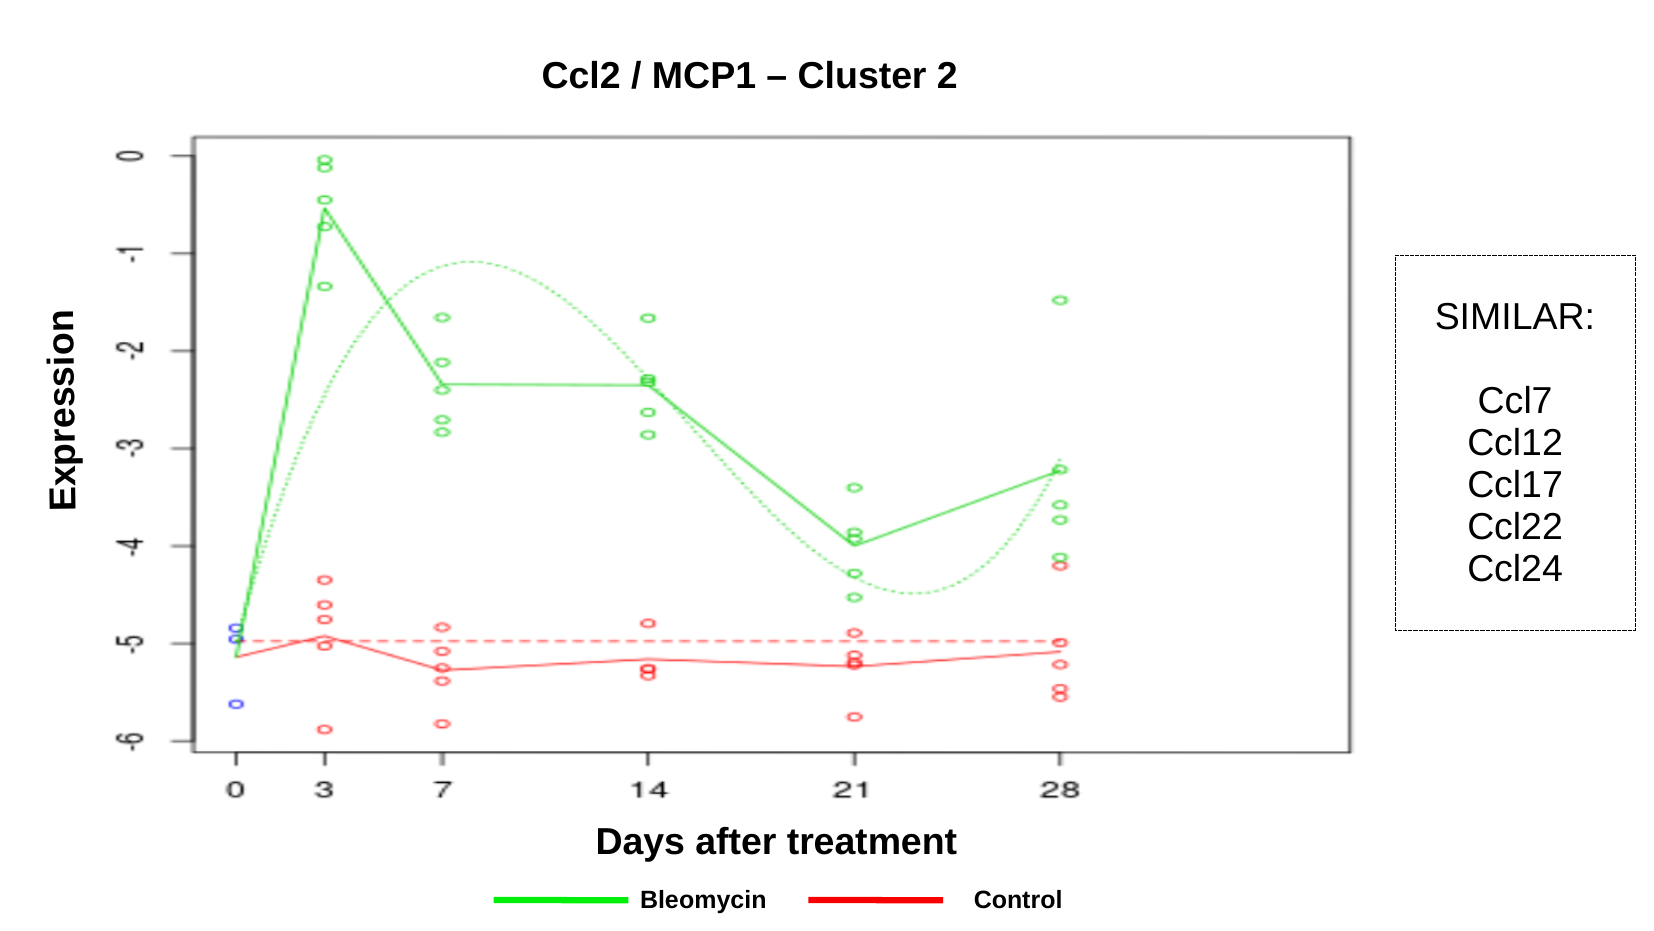

Ccl2 / MCP1 – Cluster 2
SIMILAR:
Ccl7
Ccl12
Ccl17
Ccl22
Ccl24
Expression
Days after treatment
Bleomycin
Control